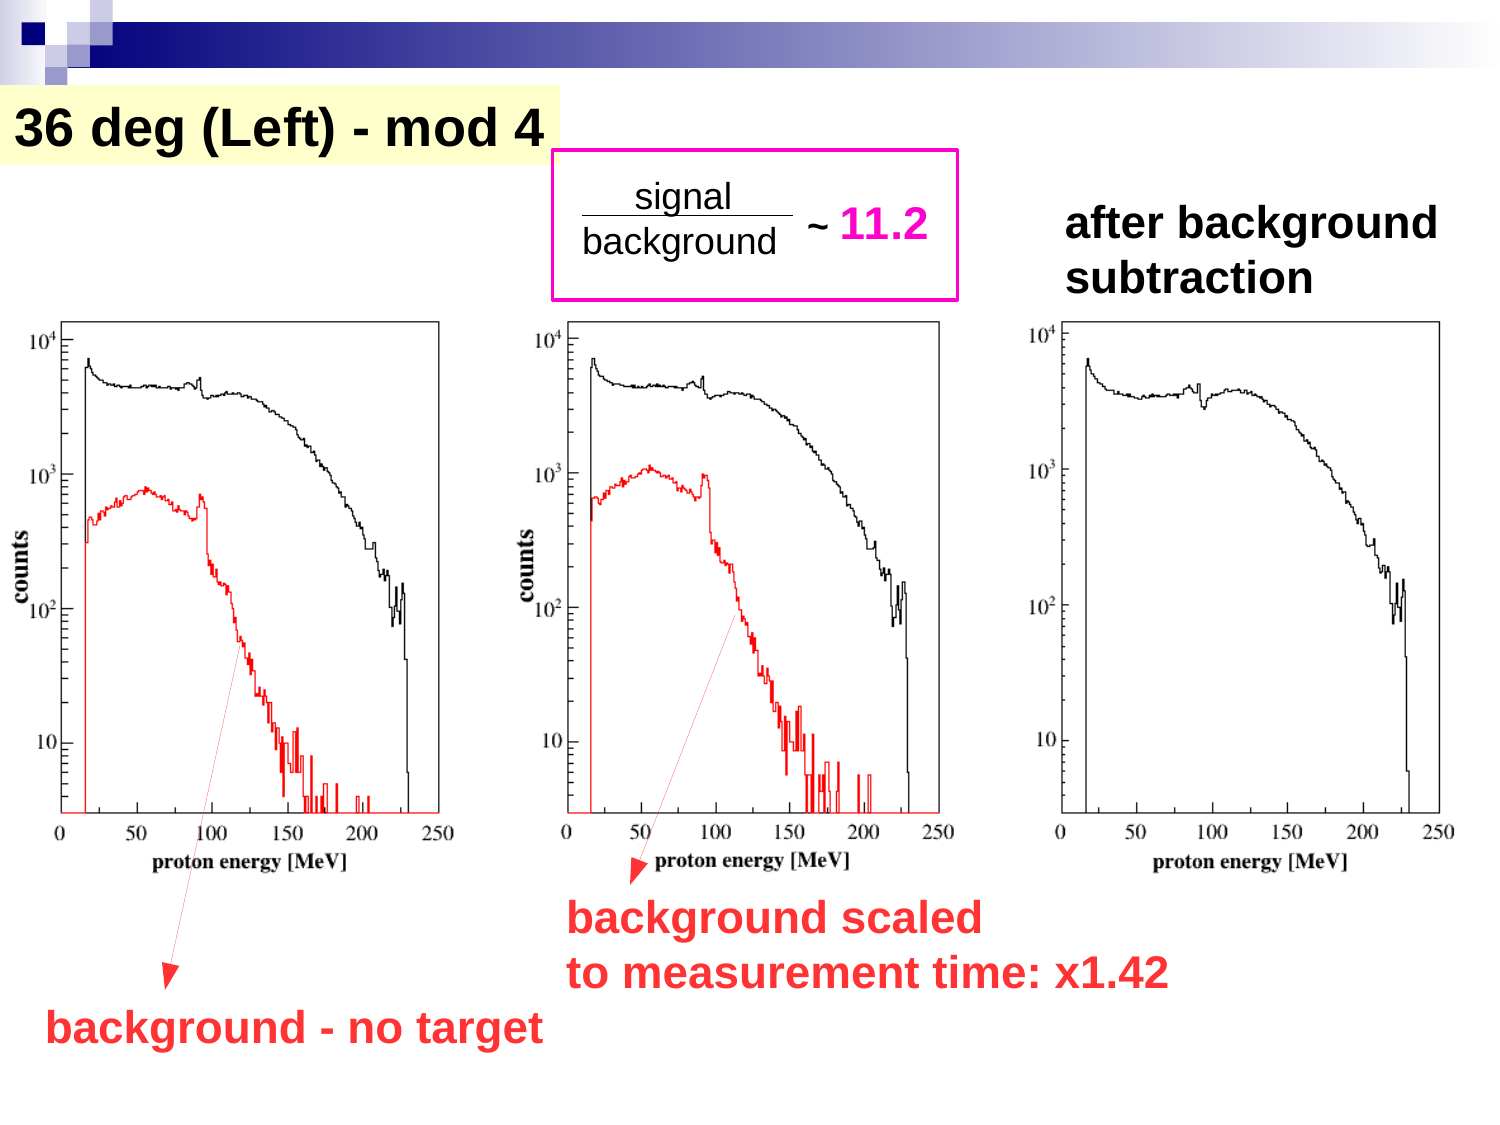

36 deg (Left) - mod 4
 signal
background
after background
subtraction
~ 11.2
background scaled
to measurement time: x1.42
background - no target